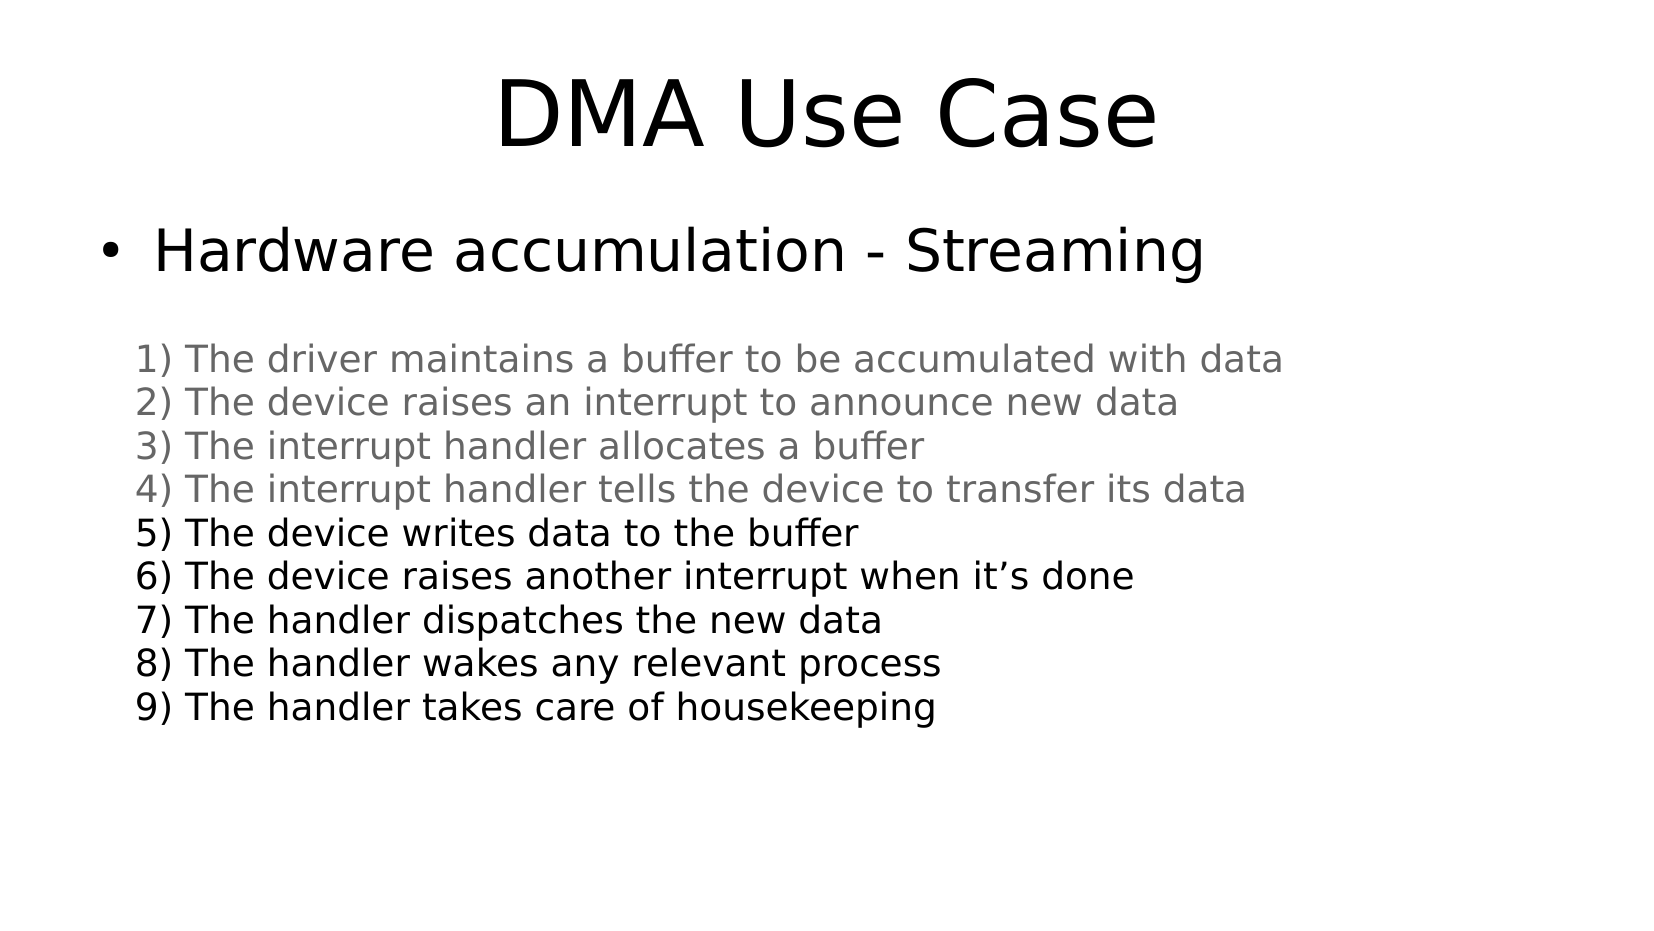

# DMA Use Case
Hardware accumulation - Streaming
1) The driver maintains a buffer to be accumulated with data
2) The device raises an interrupt to announce new data
3) The interrupt handler allocates a buffer
4) The interrupt handler tells the device to transfer its data
5) The device writes data to the buffer
6) The device raises another interrupt when it’s done
7) The handler dispatches the new data
8) The handler wakes any relevant process
9) The handler takes care of housekeeping